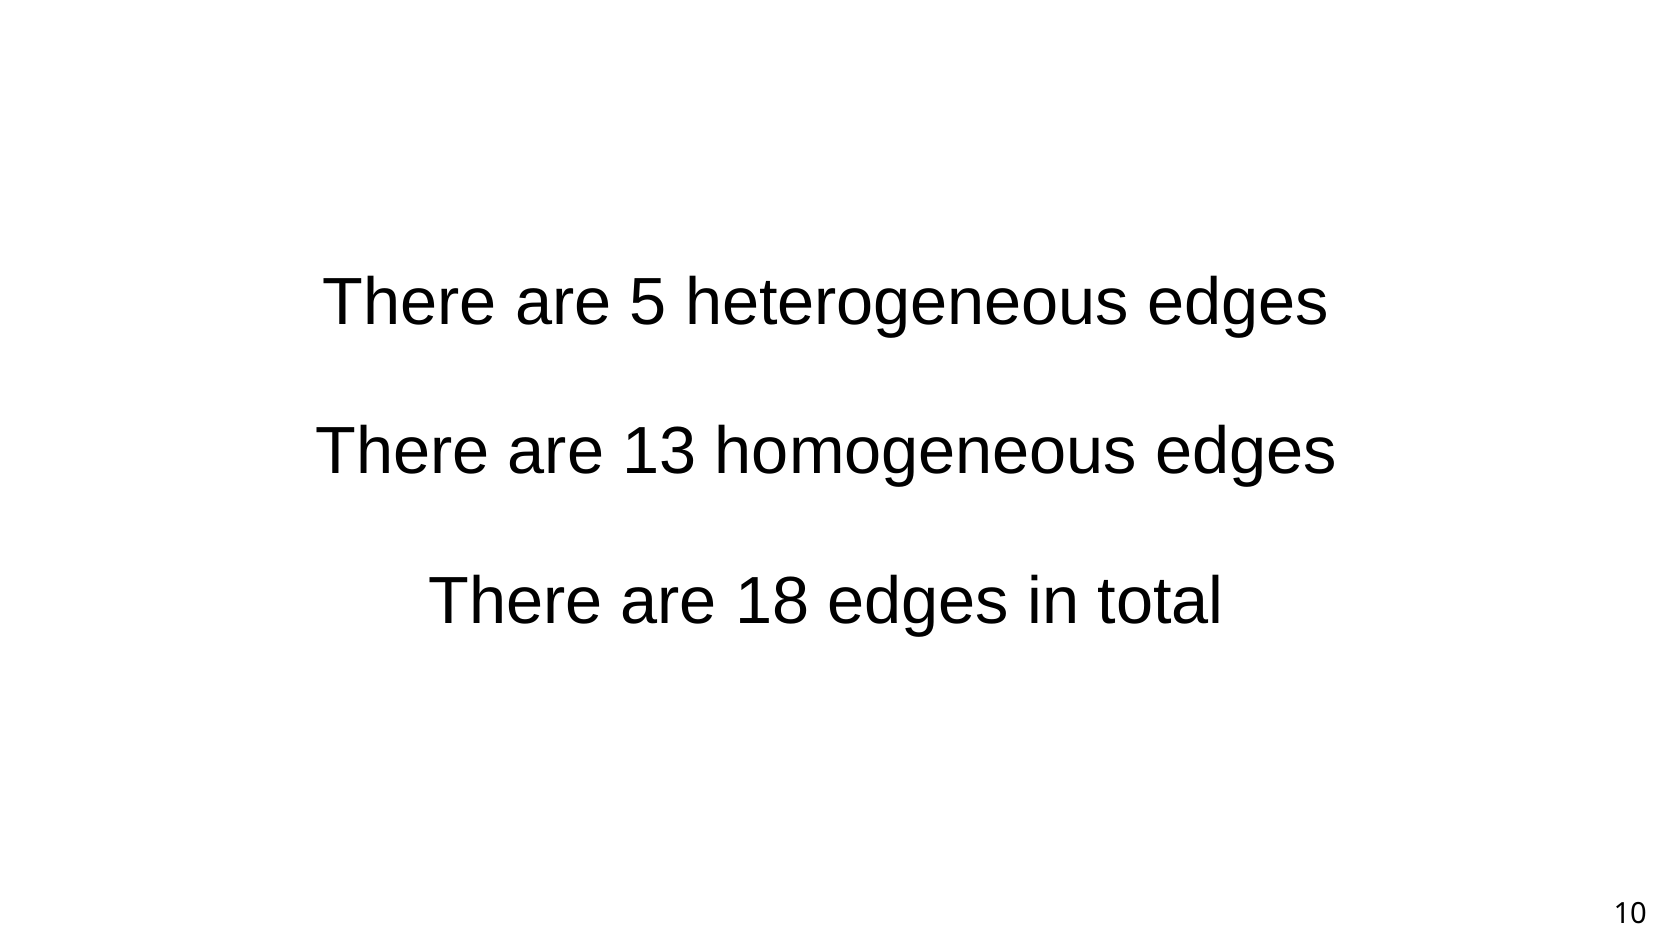

# There are 5 heterogeneous edges
There are 13 homogeneous edges
There are 18 edges in total
10